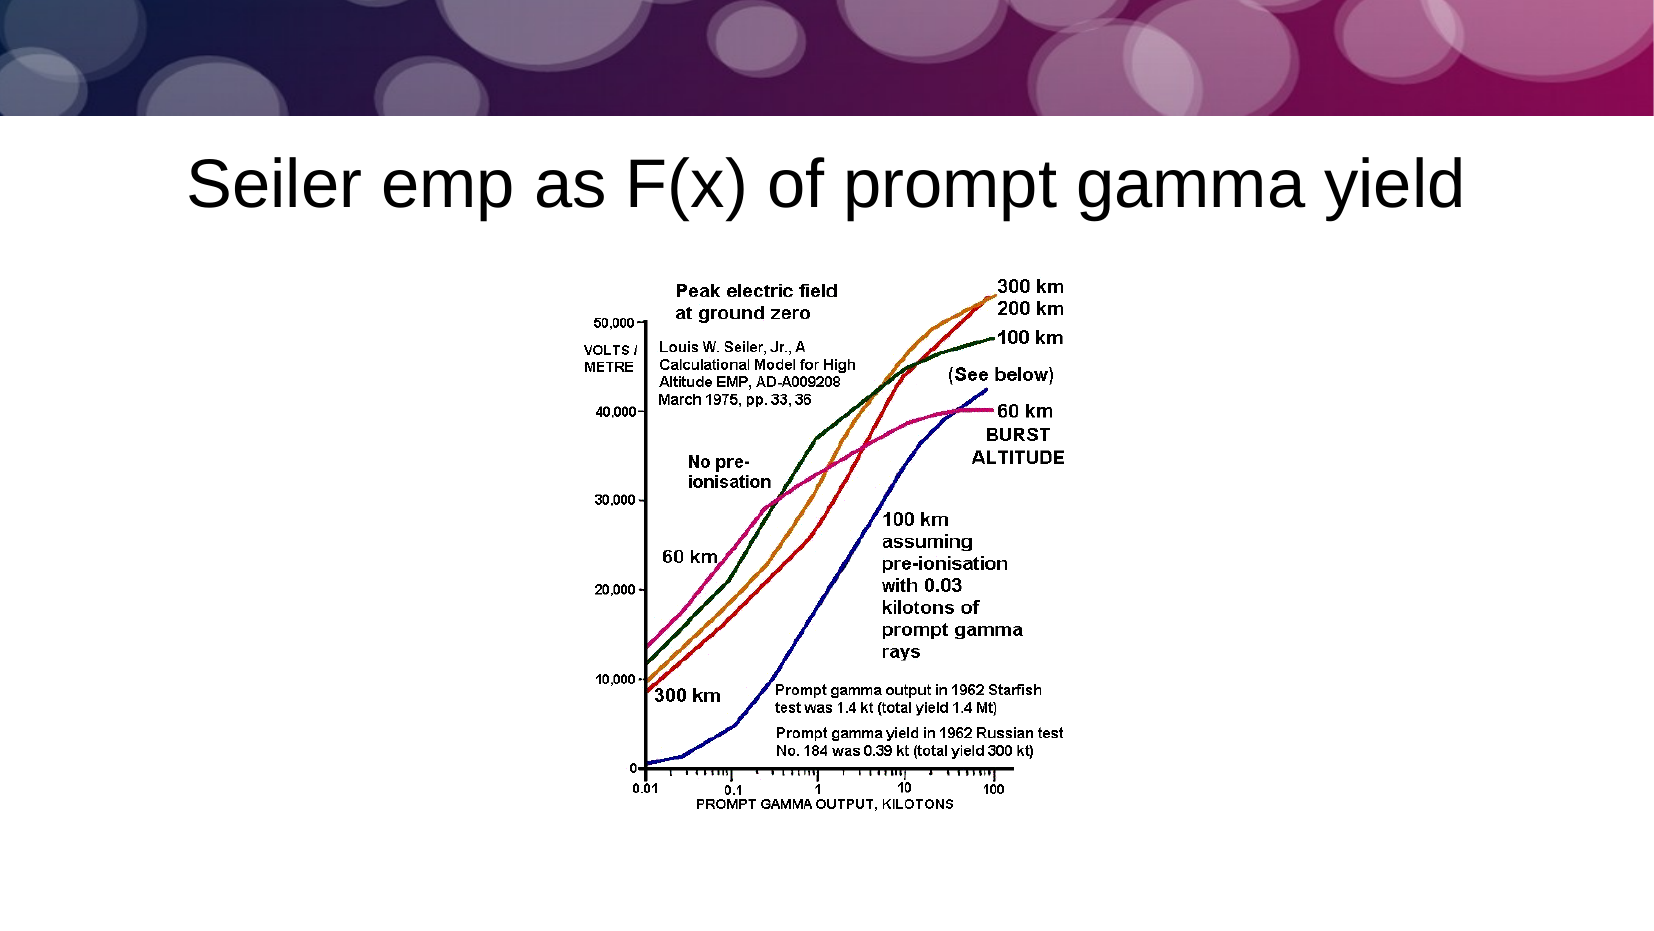

# Seiler emp as F(x) of prompt gamma yield